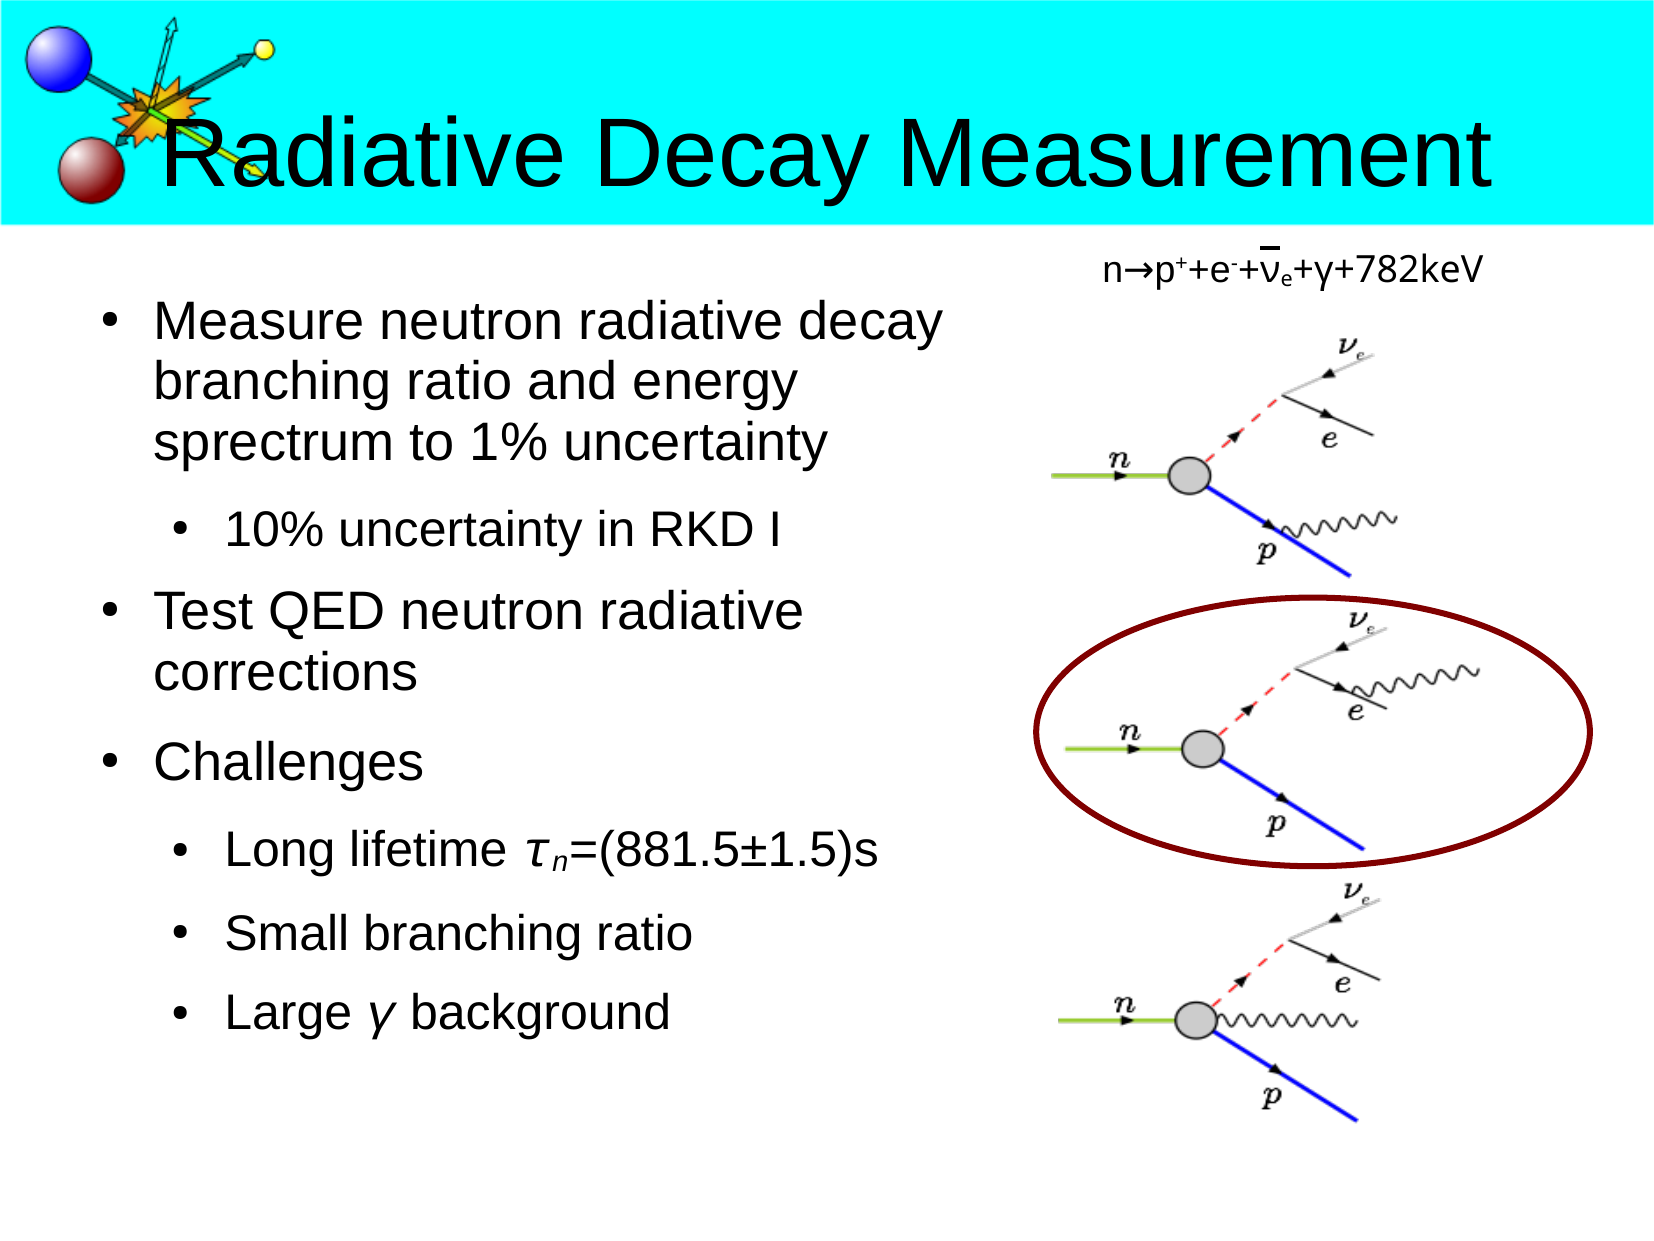

# Radiative Decay Measurement
n→p++e-+νe+γ+782keV
Measure neutron radiative decay branching ratio and energy sprectrum to 1% uncertainty
10% uncertainty in RKD I
Test QED neutron radiative corrections
Challenges
Long lifetime τn=(881.5±1.5)s
Small branching ratio
Large γ background